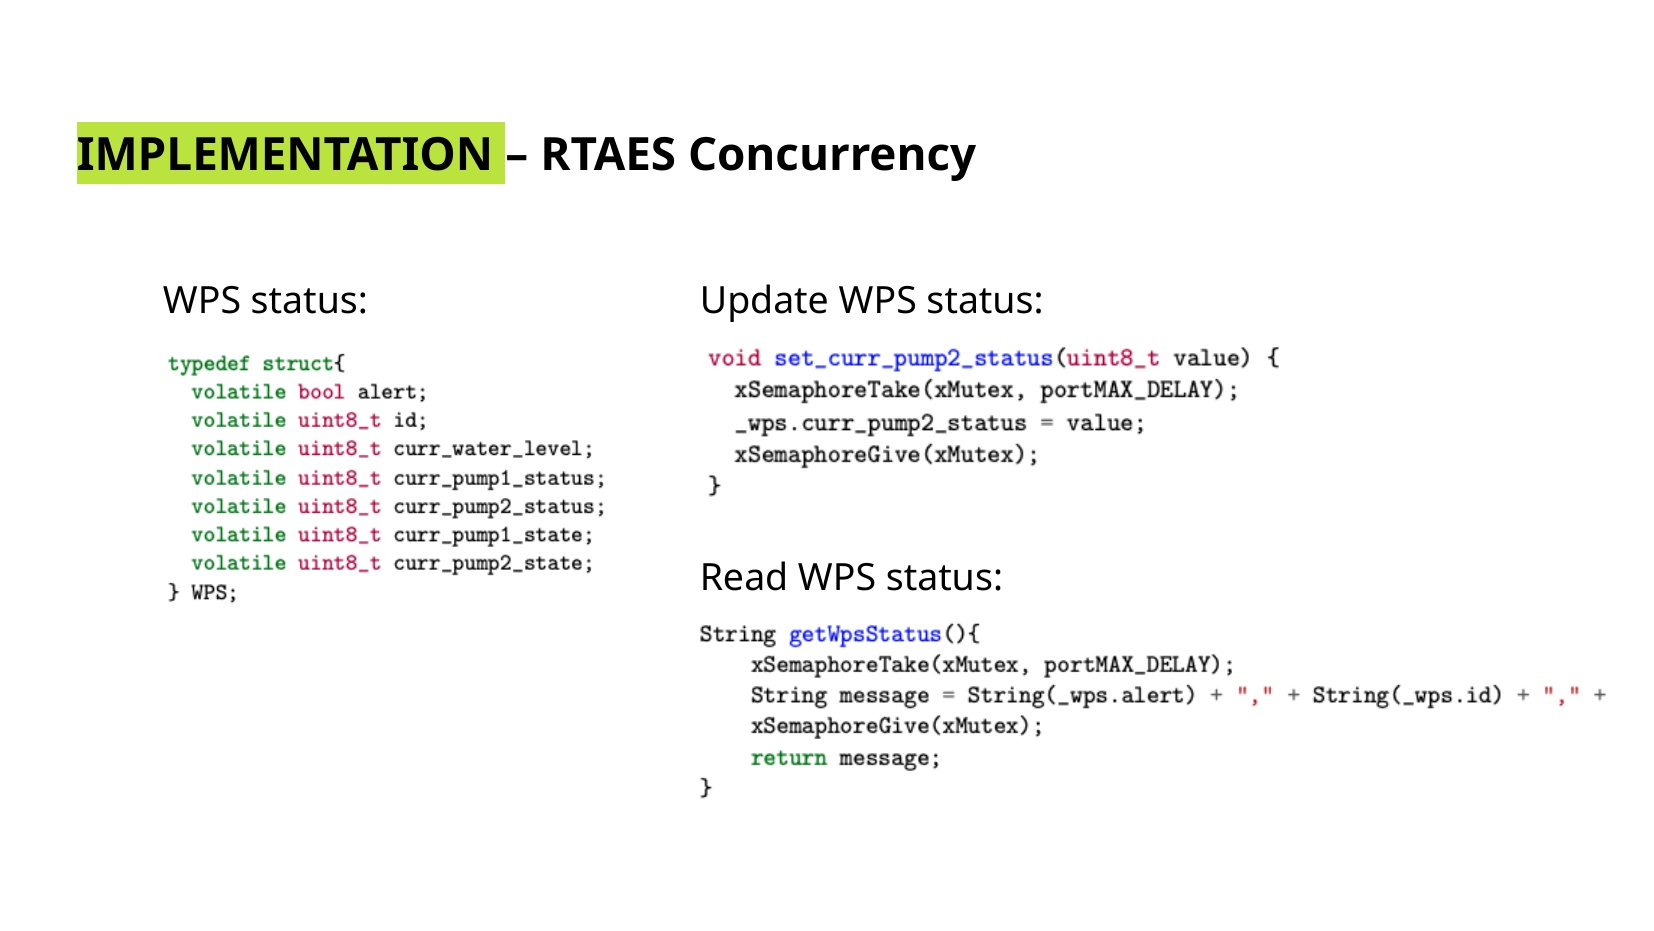

# IMPLEMENTATION – RTAES Concurrency
WPS status:
Update WPS status:
Read WPS status: